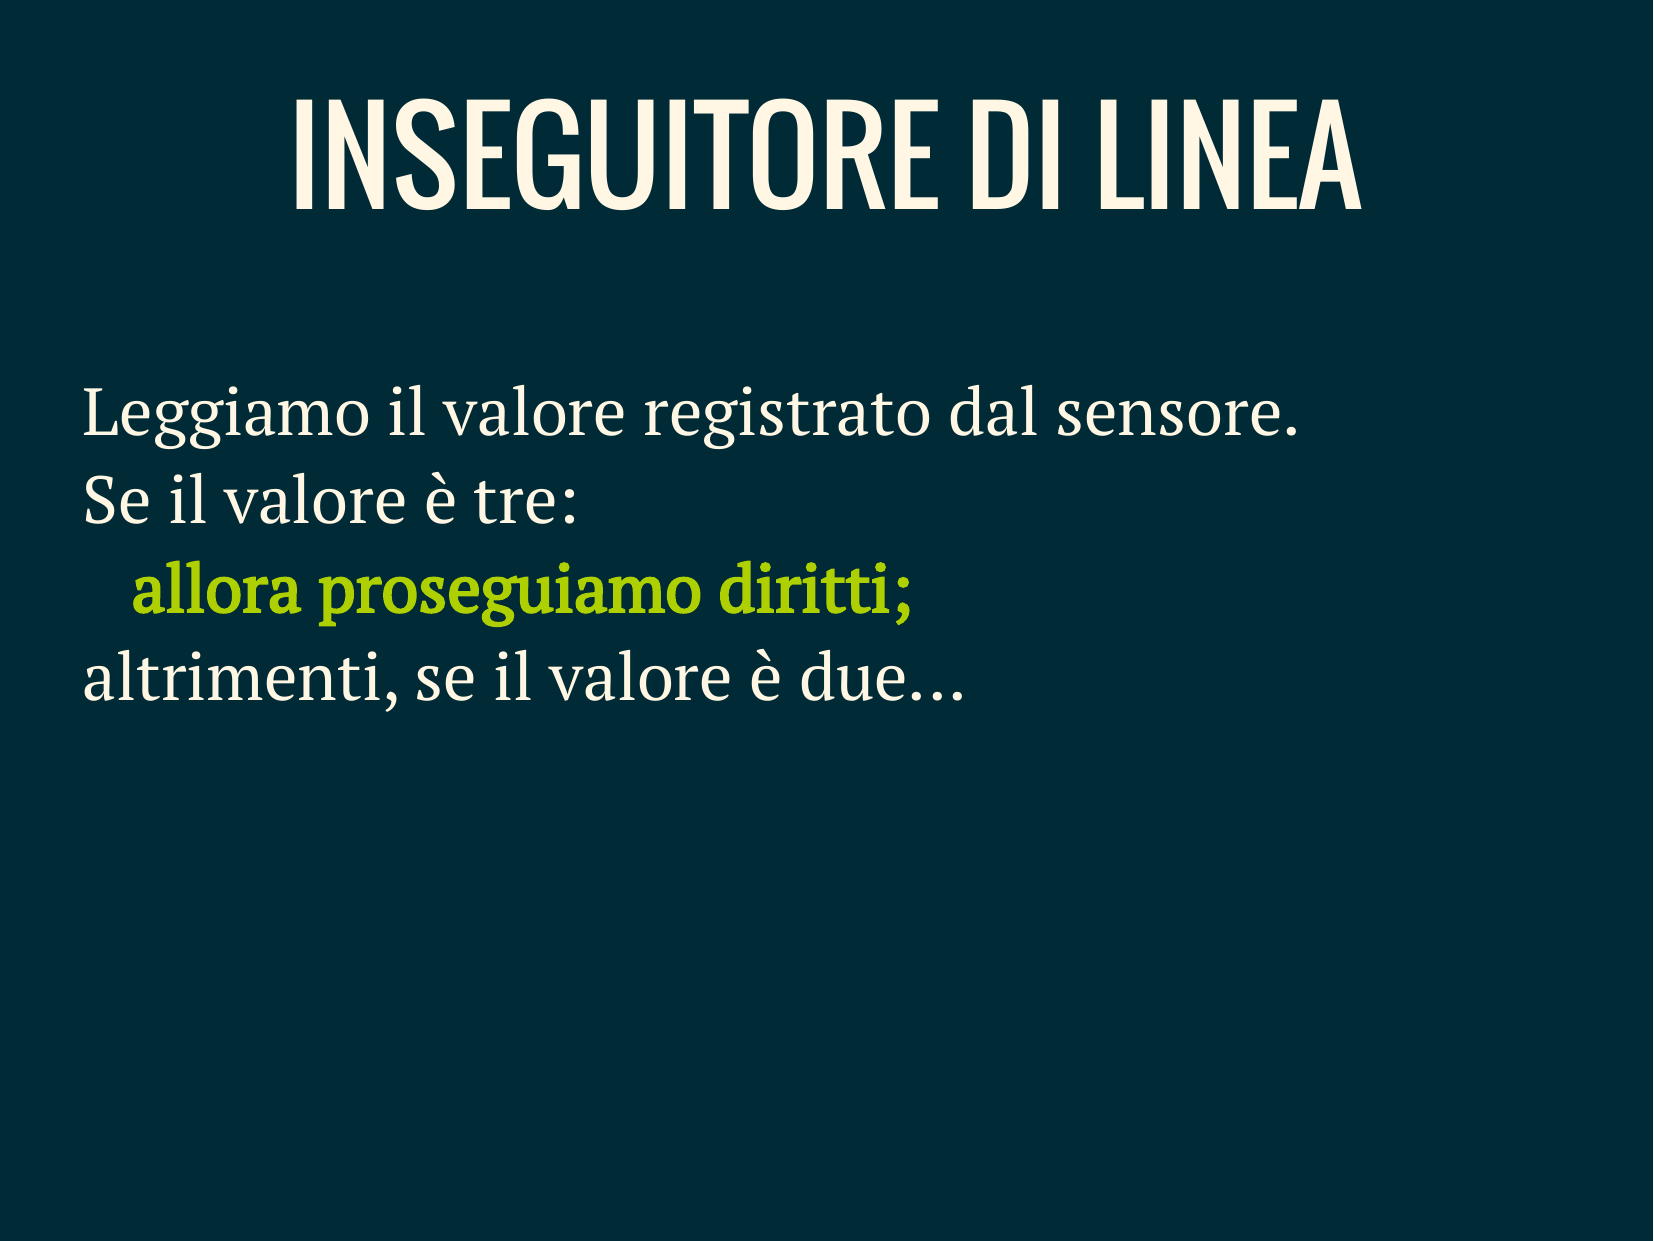

# Inseguitore di linea
Leggiamo il valore registrato dal sensore.
Se il valore è tre:
 allora proseguiamo diritti;
altrimenti, se il valore è due...